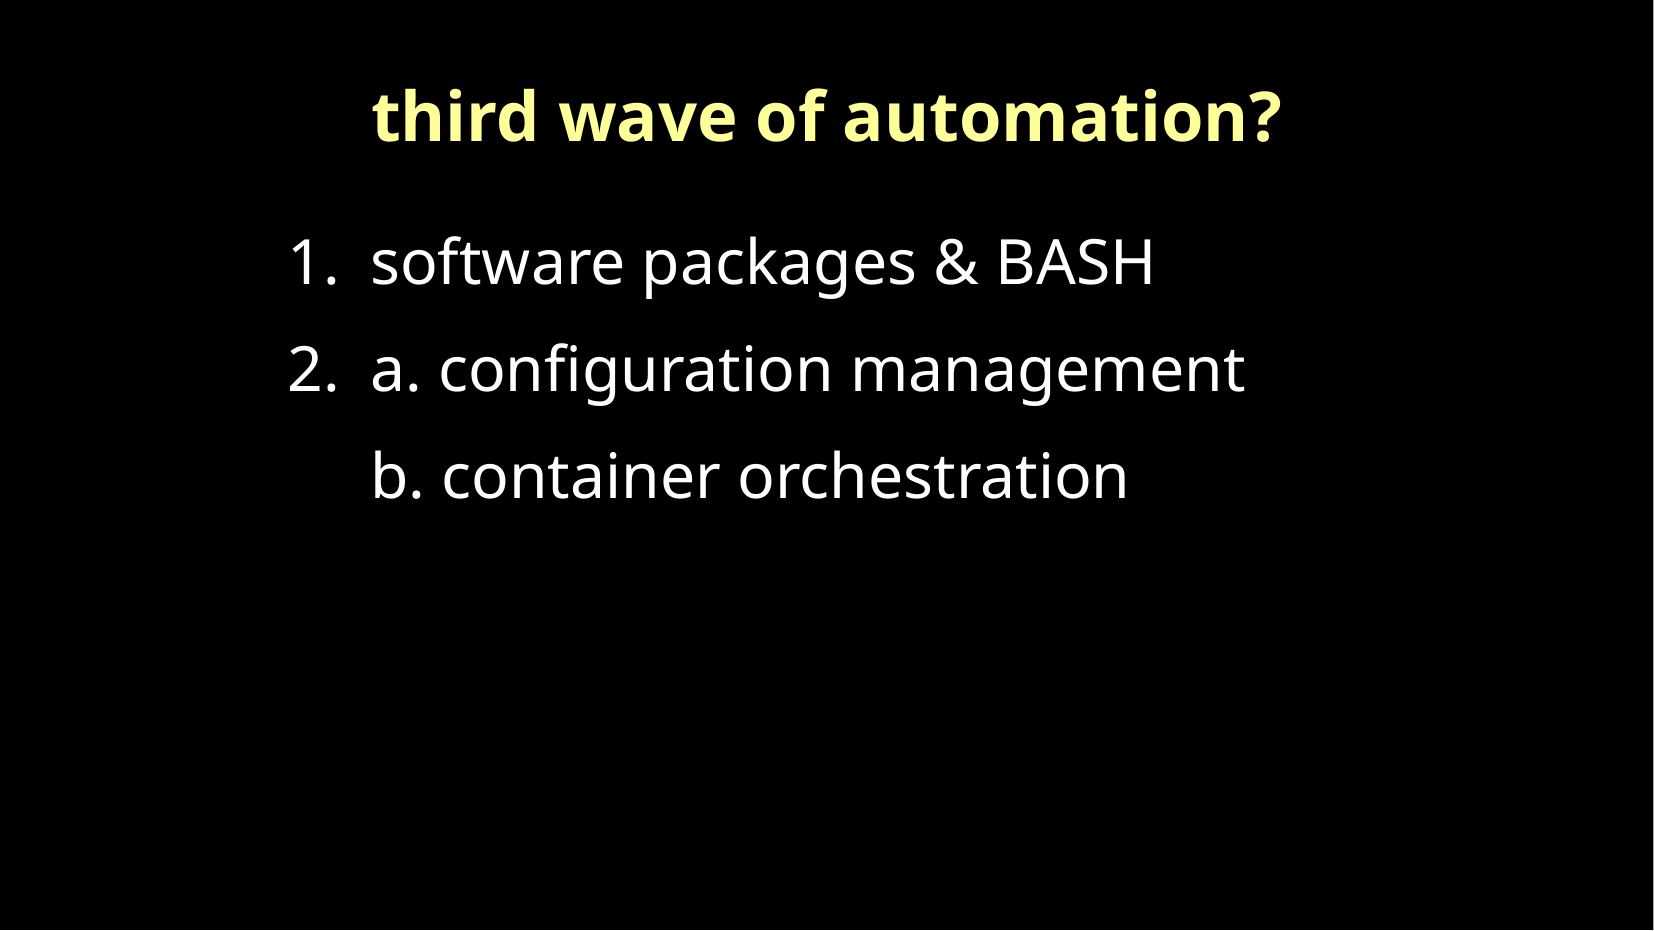

# third wave of automation?
software packages & BASH
a. configuration management
b. container orchestration